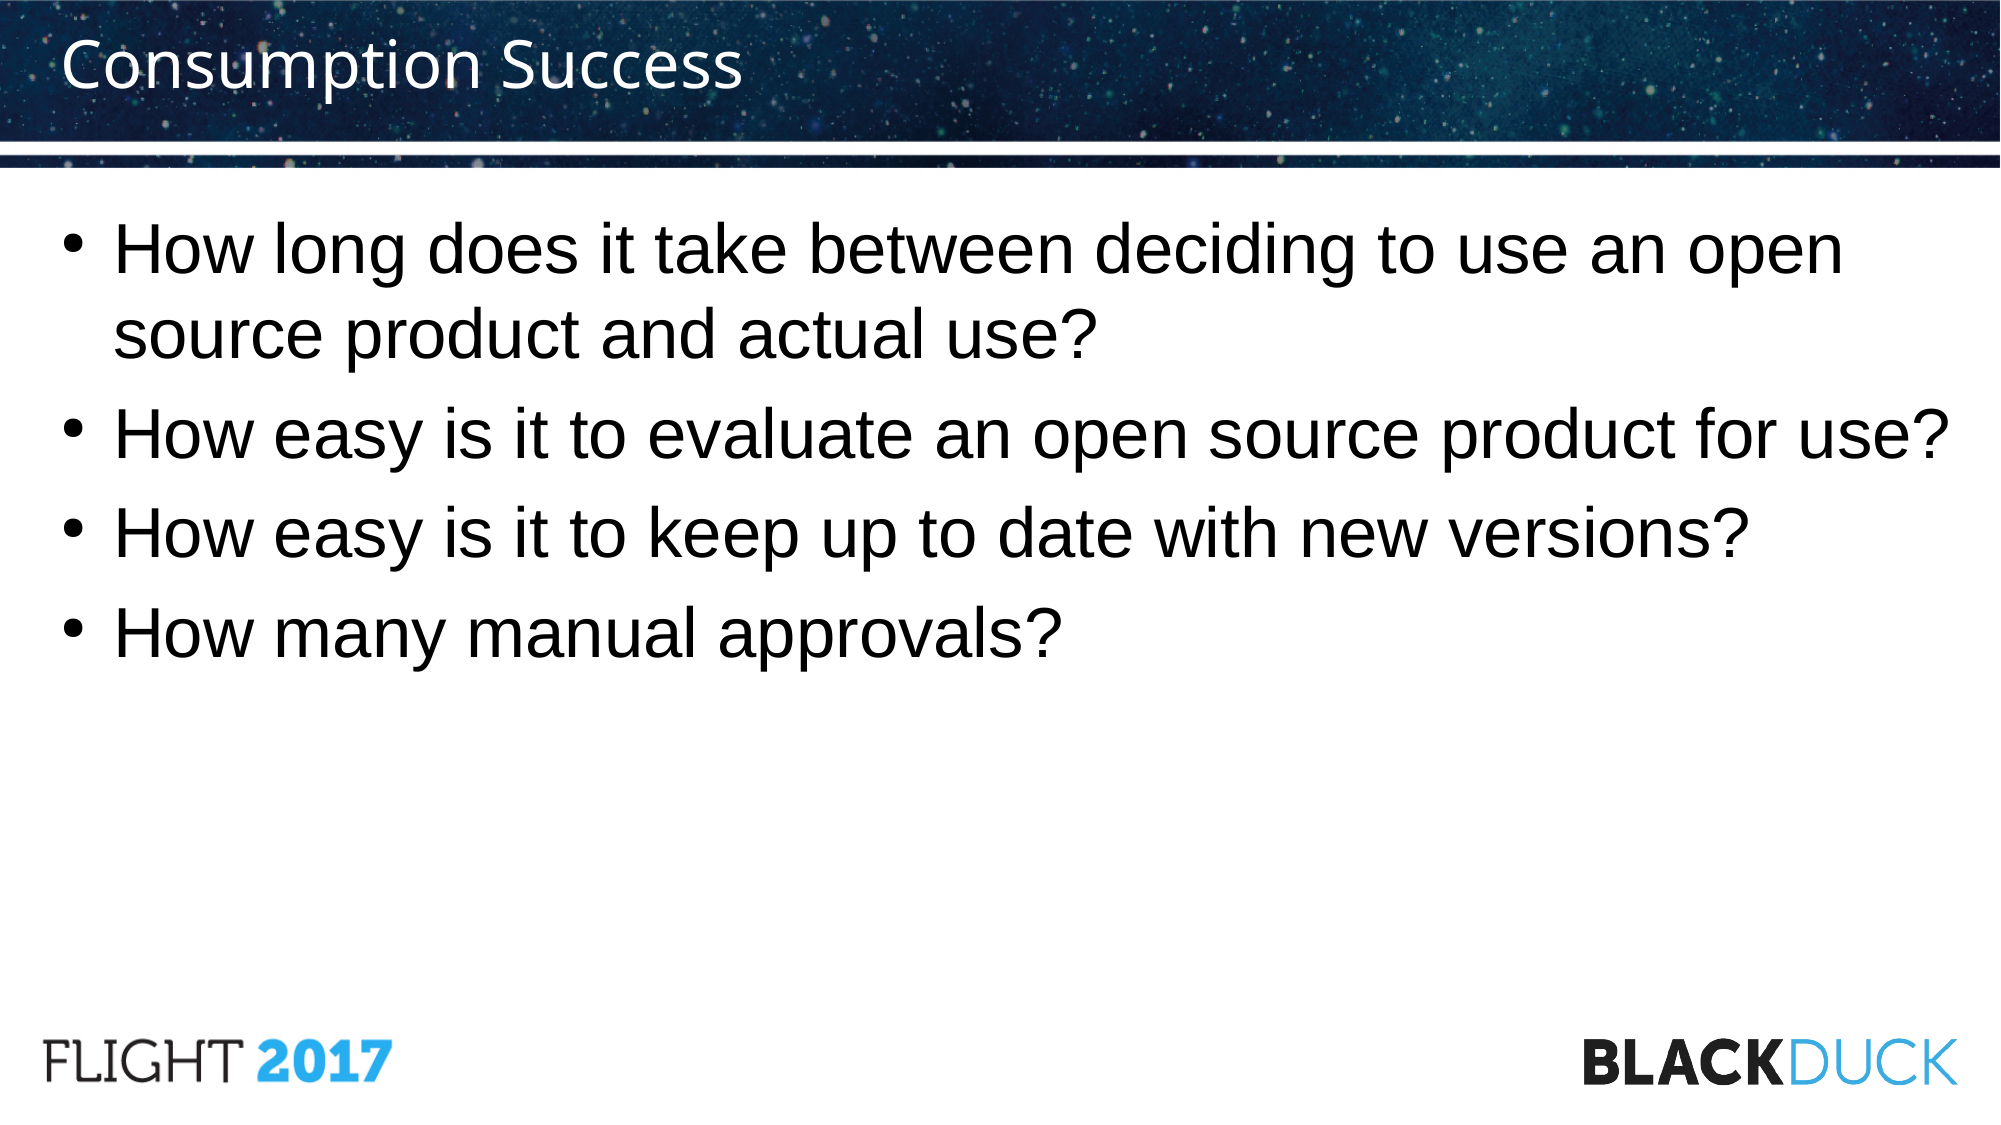

Consumption Success
#
How long does it take between deciding to use an open source product and actual use?
How easy is it to evaluate an open source product for use?
How easy is it to keep up to date with new versions?
How many manual approvals?